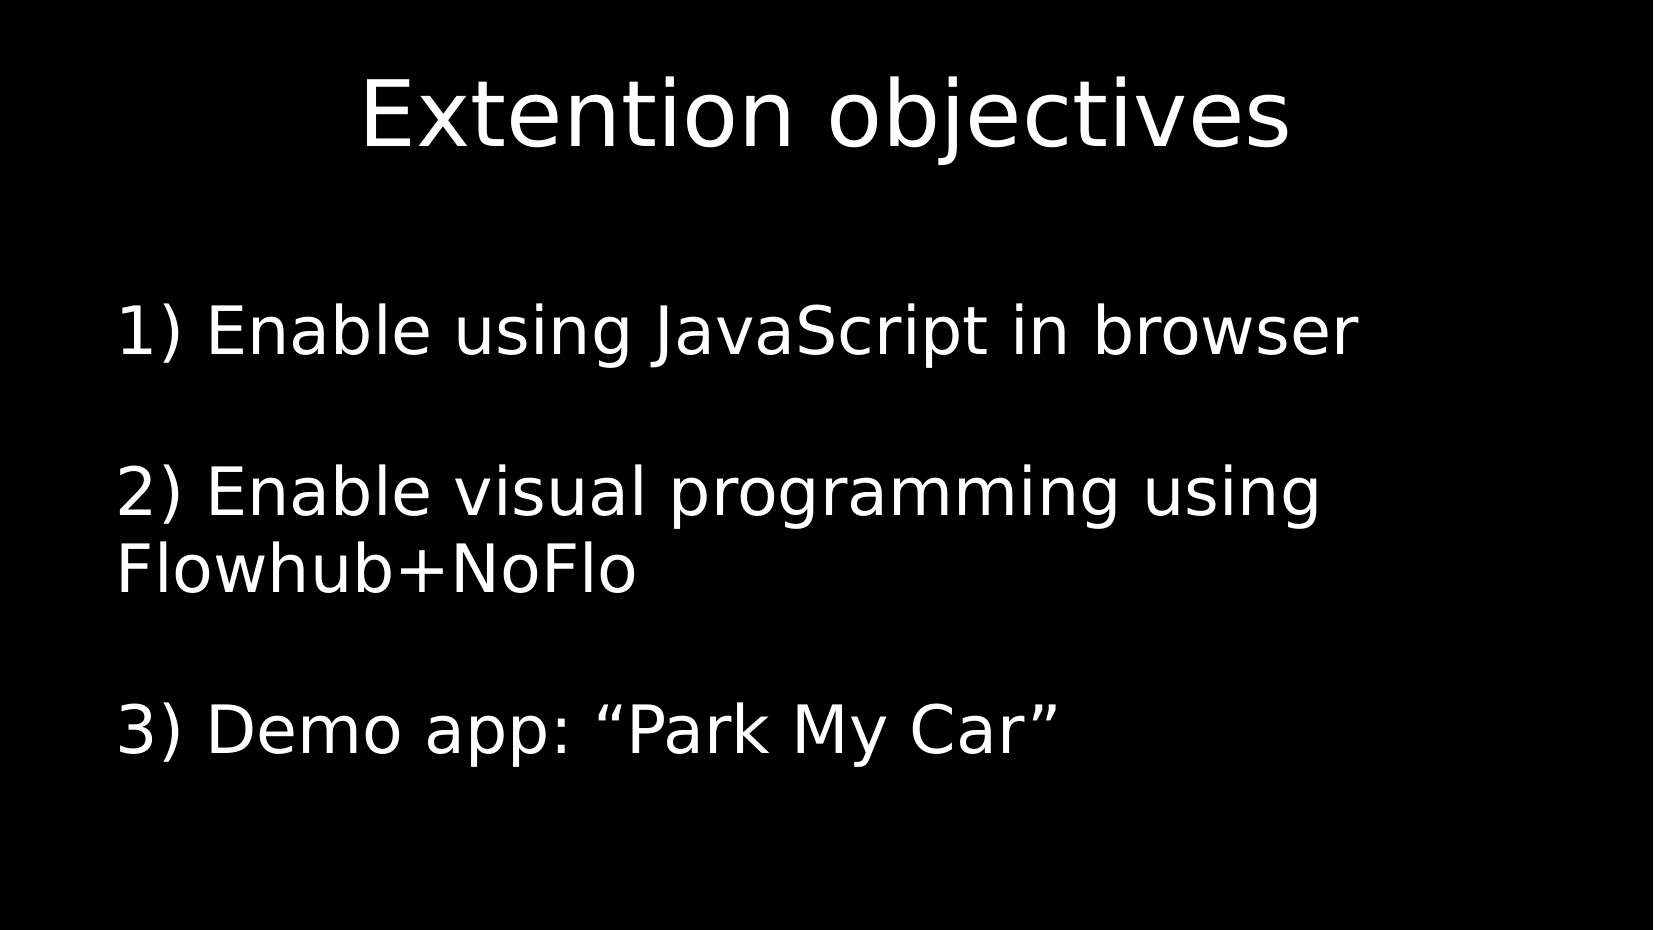

# Extention objectives
1) Enable using JavaScript in browser
2) Enable visual programming using Flowhub+NoFlo
3) Demo app: “Park My Car”